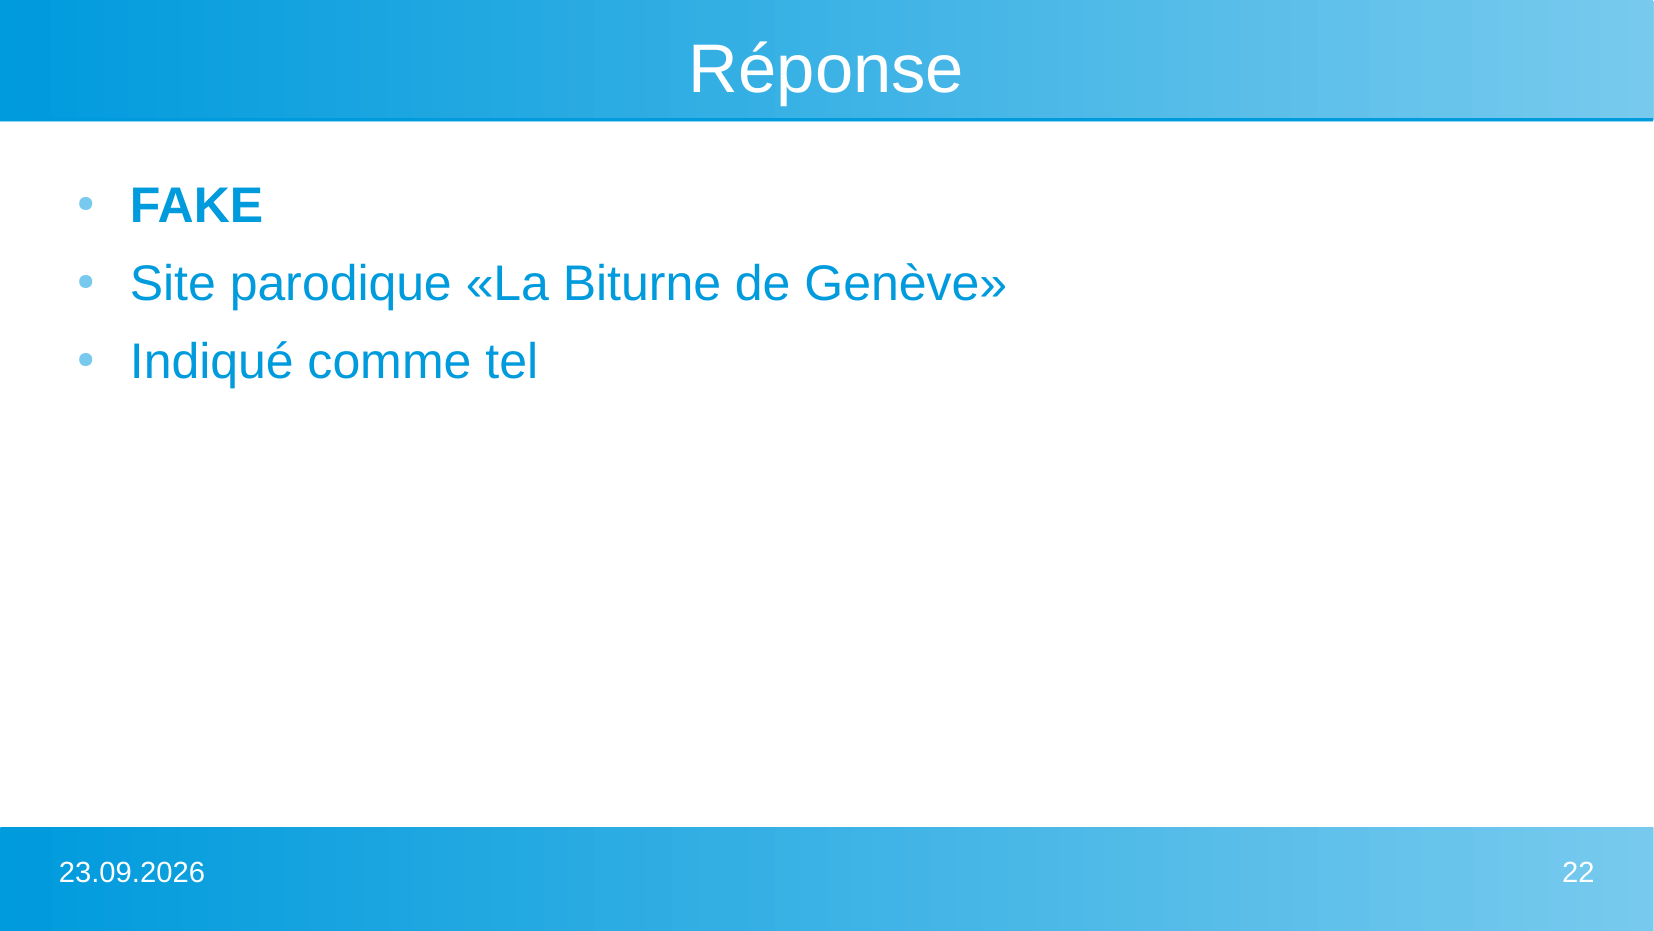

# Réponse
FAKE
Site parodique «La Biturne de Genève»
Indiqué comme tel
22